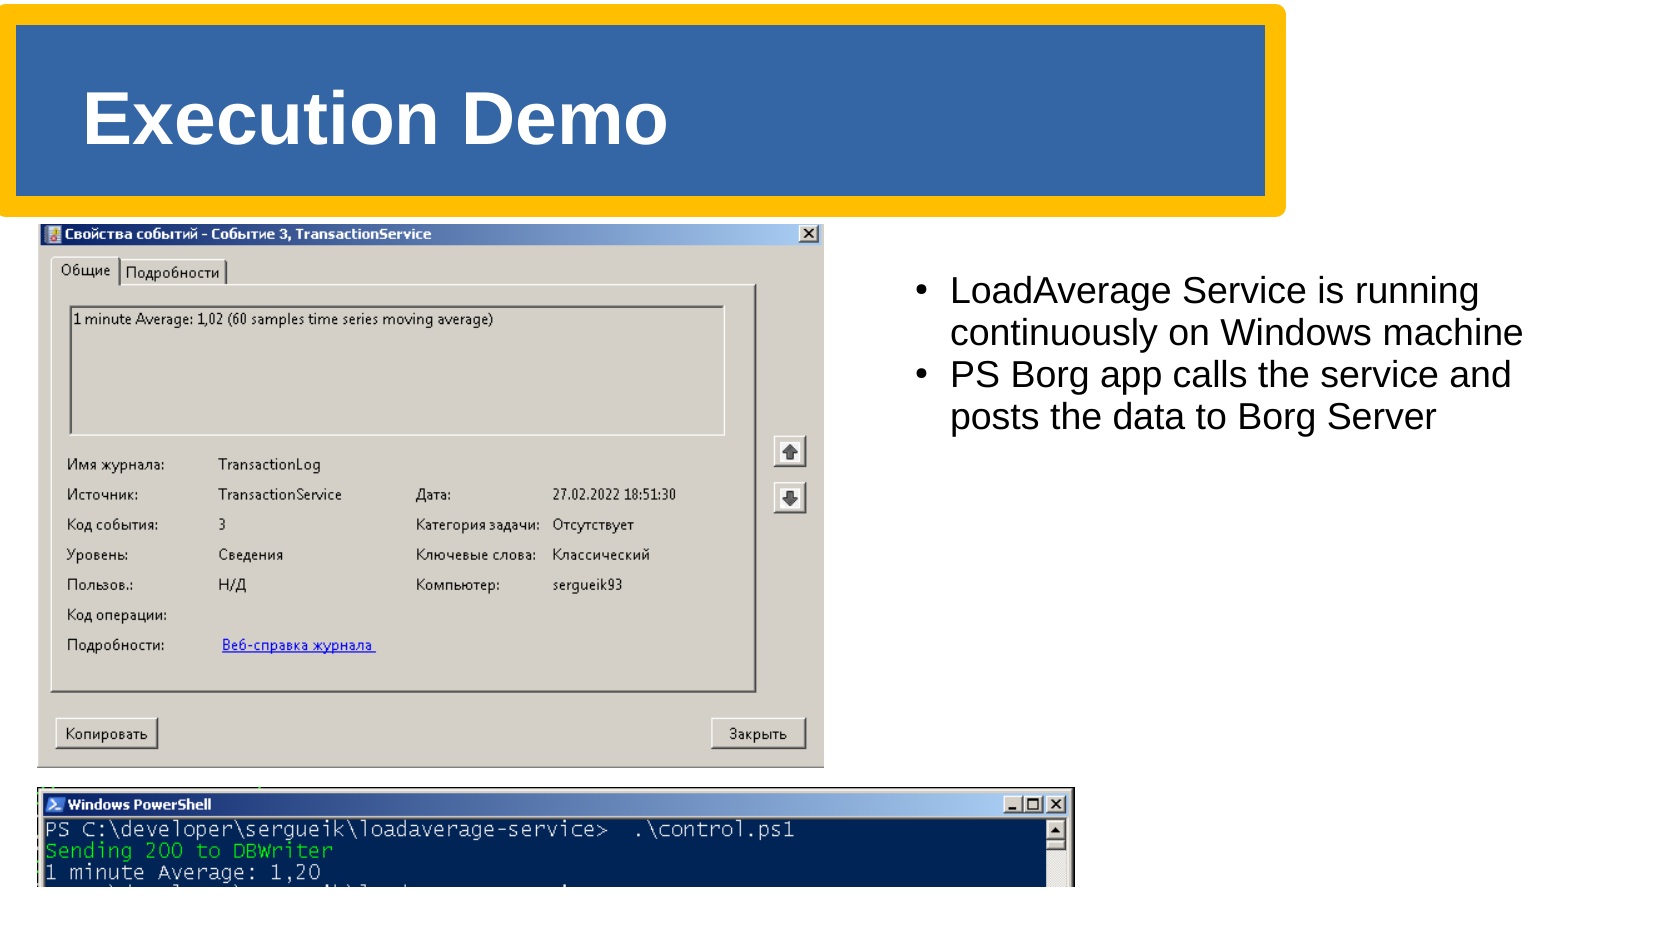

# Execution Demo
LoadAverage Service is running continuously on Windows machine
PS Borg app calls the service and posts the data to Borg Server